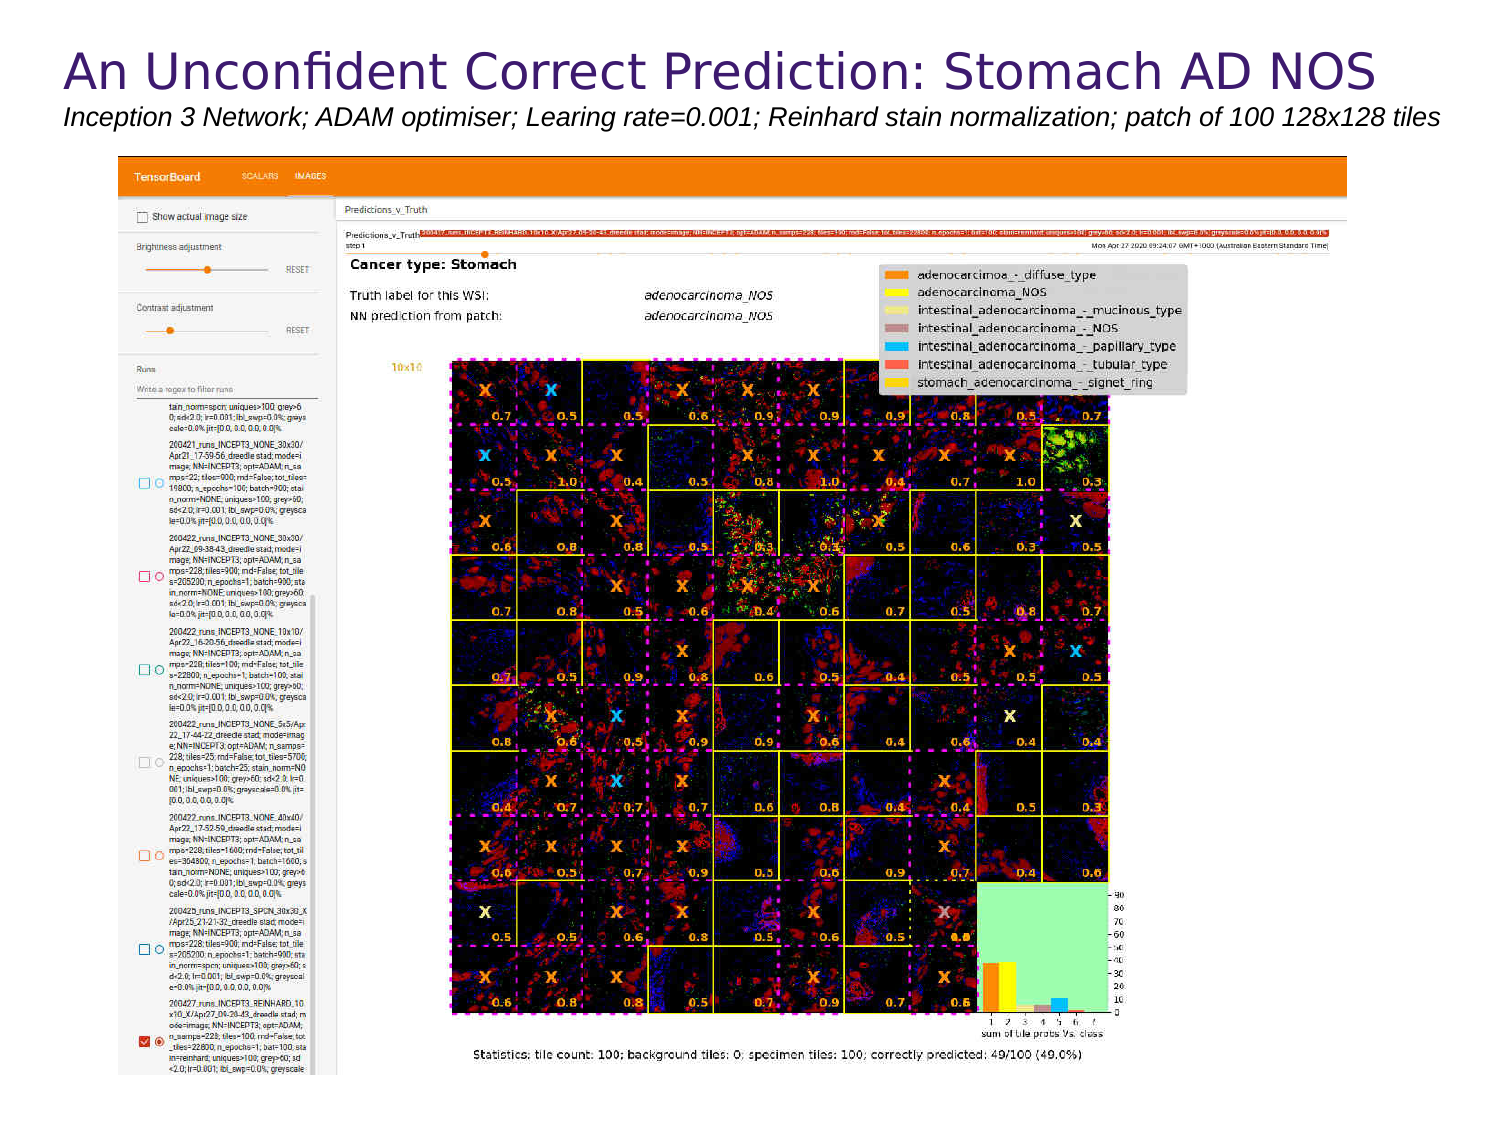

# An Unconfident Correct Prediction: Stomach AD NOS Inception 3 Network; ADAM optimiser; Learing rate=0.001; Reinhard stain normalization; patch of 100 128x128 tiles